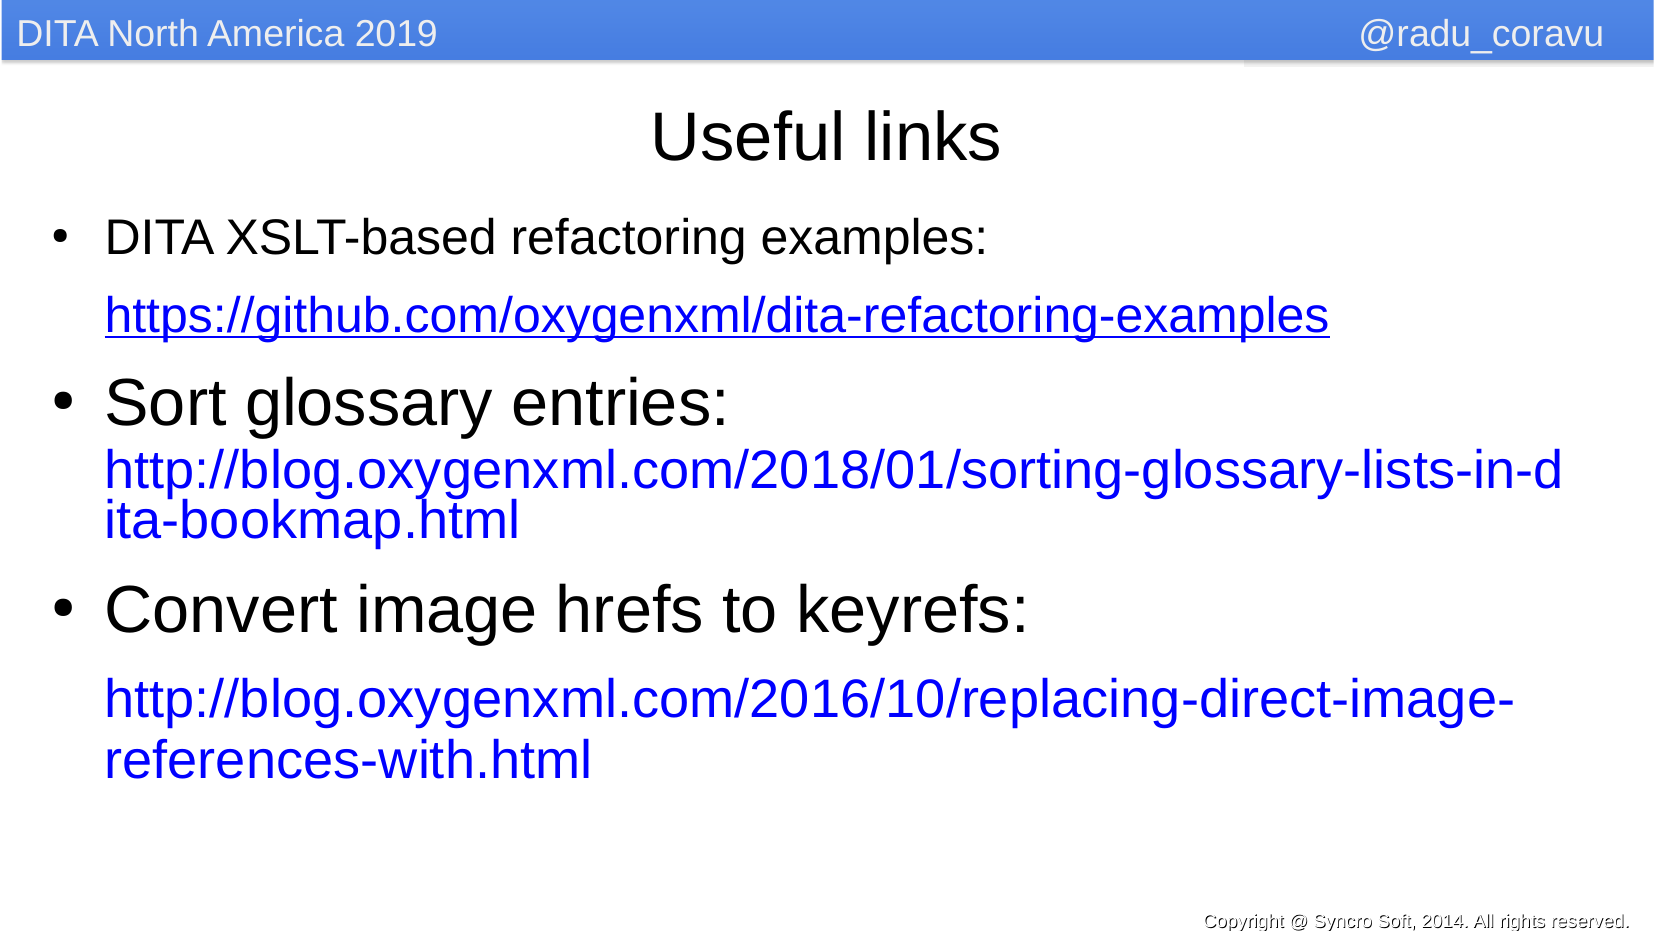

# Useful links
DITA XSLT-based refactoring examples:
https://github.com/oxygenxml/dita-refactoring-examples
Sort glossary entries: http://blog.oxygenxml.com/2018/01/sorting-glossary-lists-in-dita-bookmap.html
Convert image hrefs to keyrefs:
http://blog.oxygenxml.com/2016/10/replacing-direct-image-references-with.html